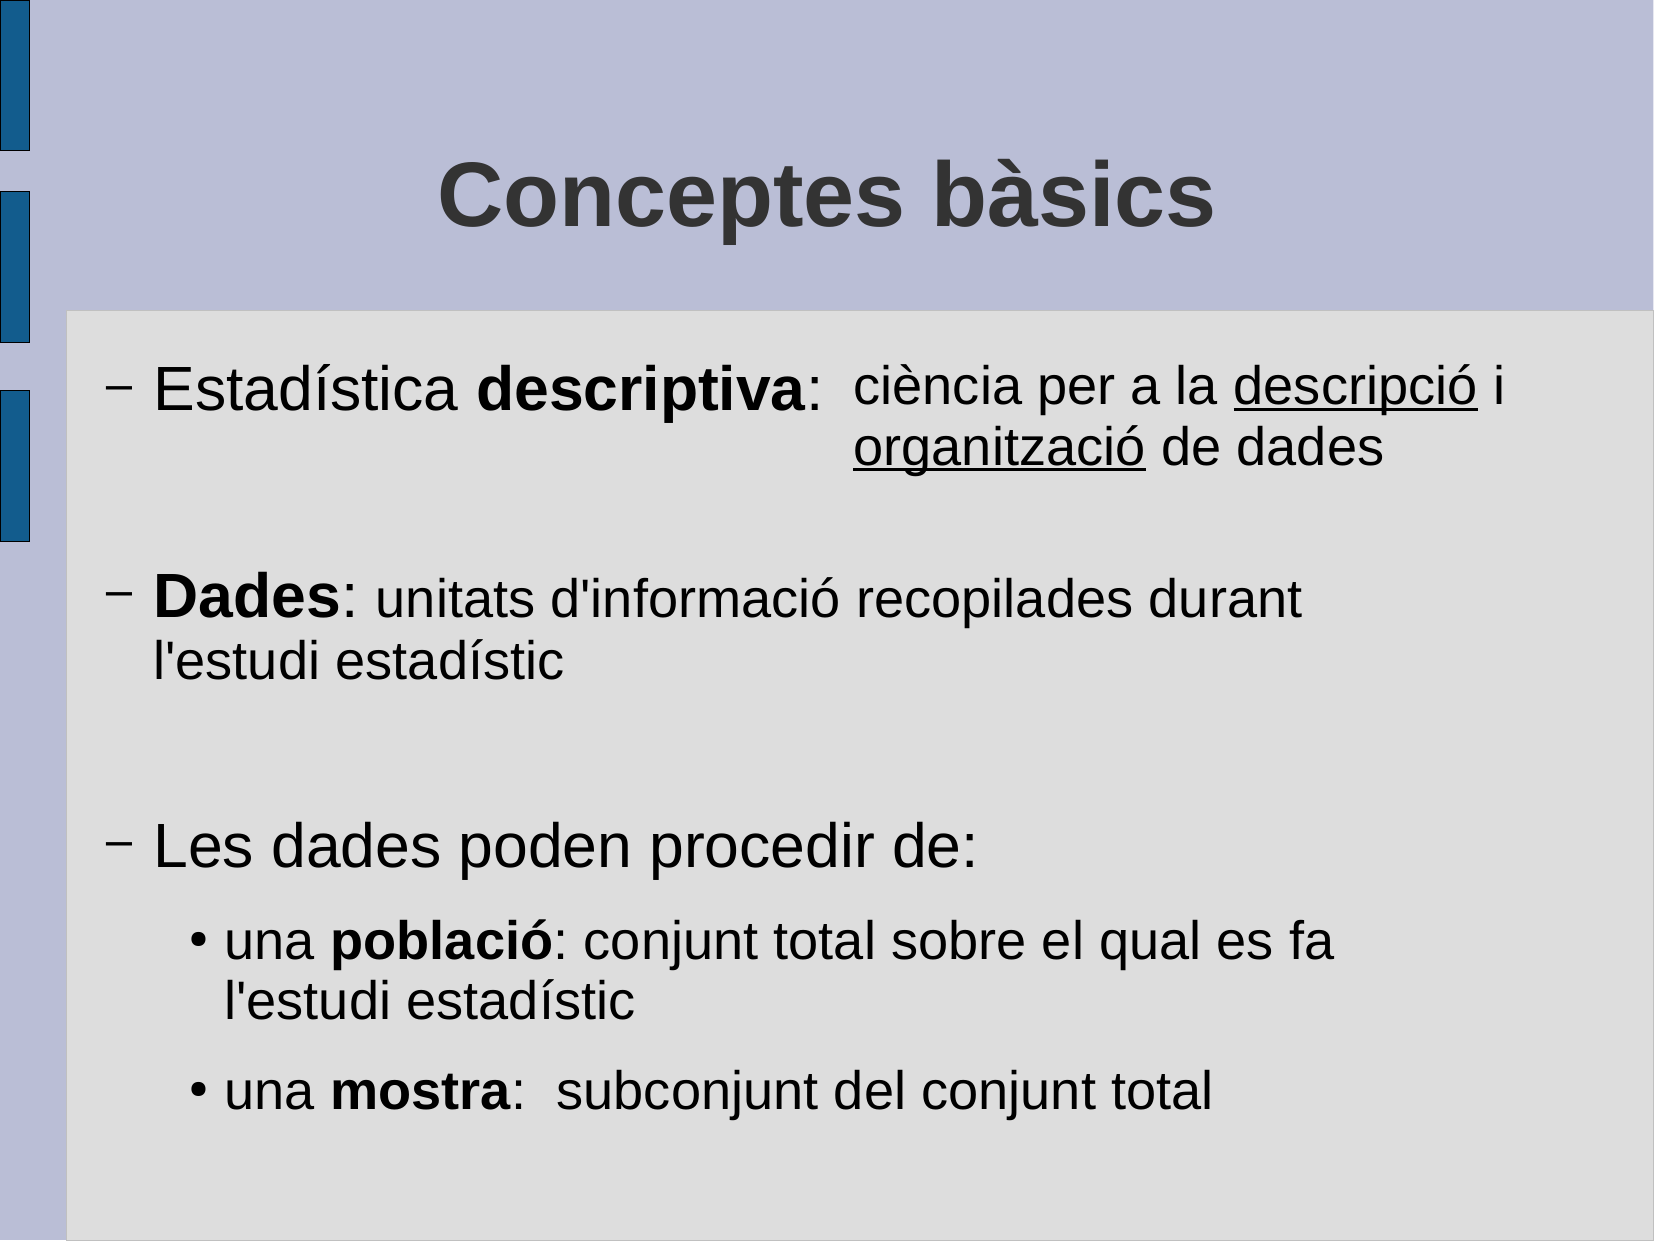

# Conceptes bàsics
ciència per a la descripció i organització de dades
Estadística descriptiva:
Dades: unitats d'informació recopilades durant l'estudi estadístic
Les dades poden procedir de:
una població: conjunt total sobre el qual es fa l'estudi estadístic
una mostra: subconjunt del conjunt total